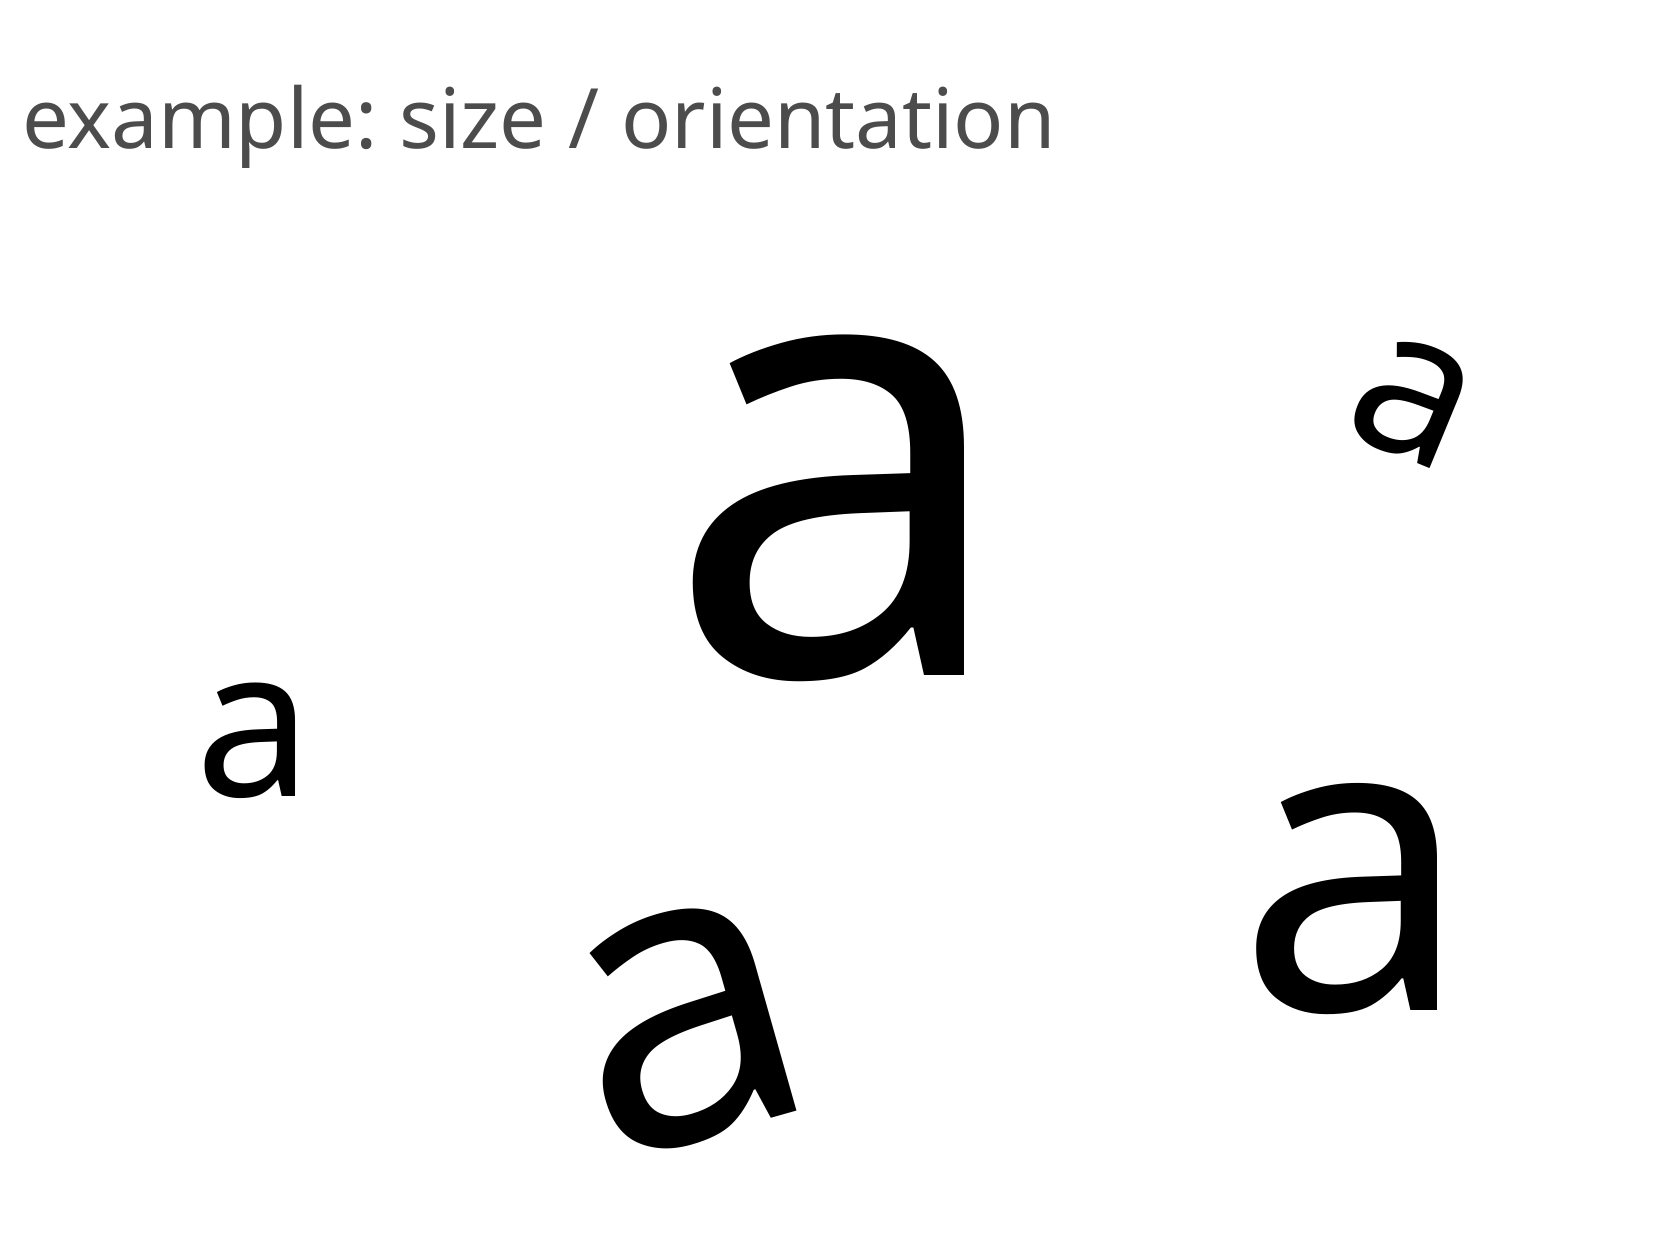

a
# example: size / orientation
a
a
a
a